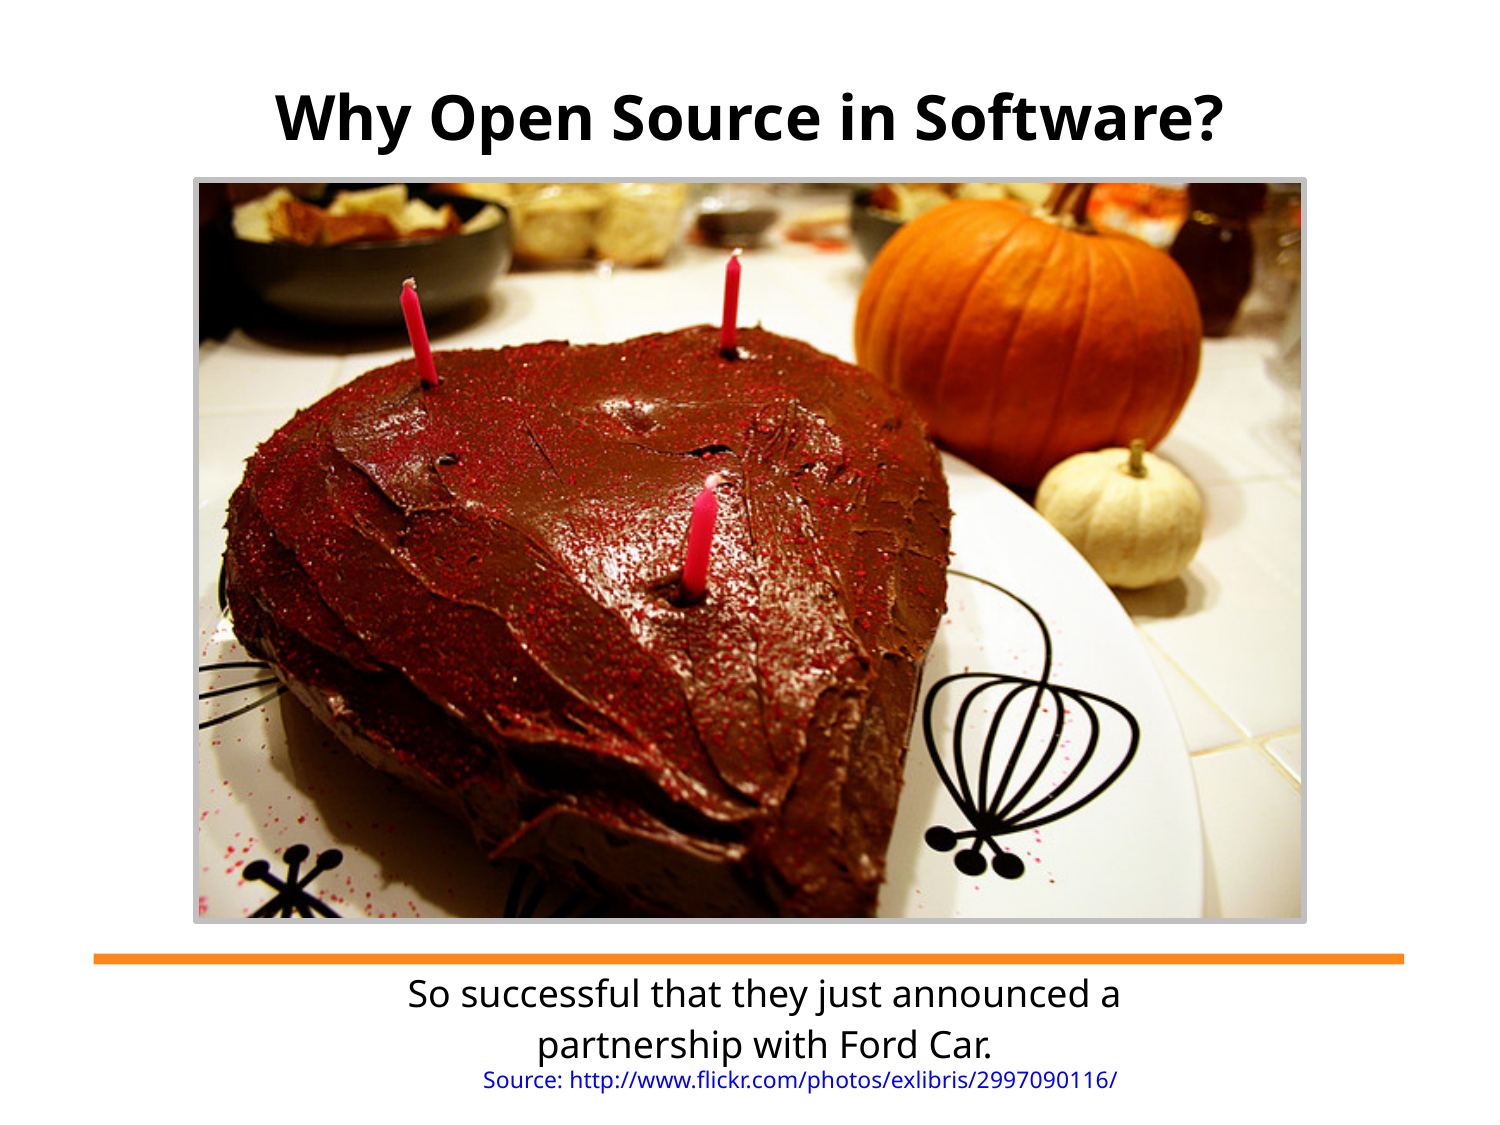

# Why Open Source in Software?
So successful that they just announced a partnership with Ford Car.
Source: http://www.flickr.com/photos/exlibris/2997090116/